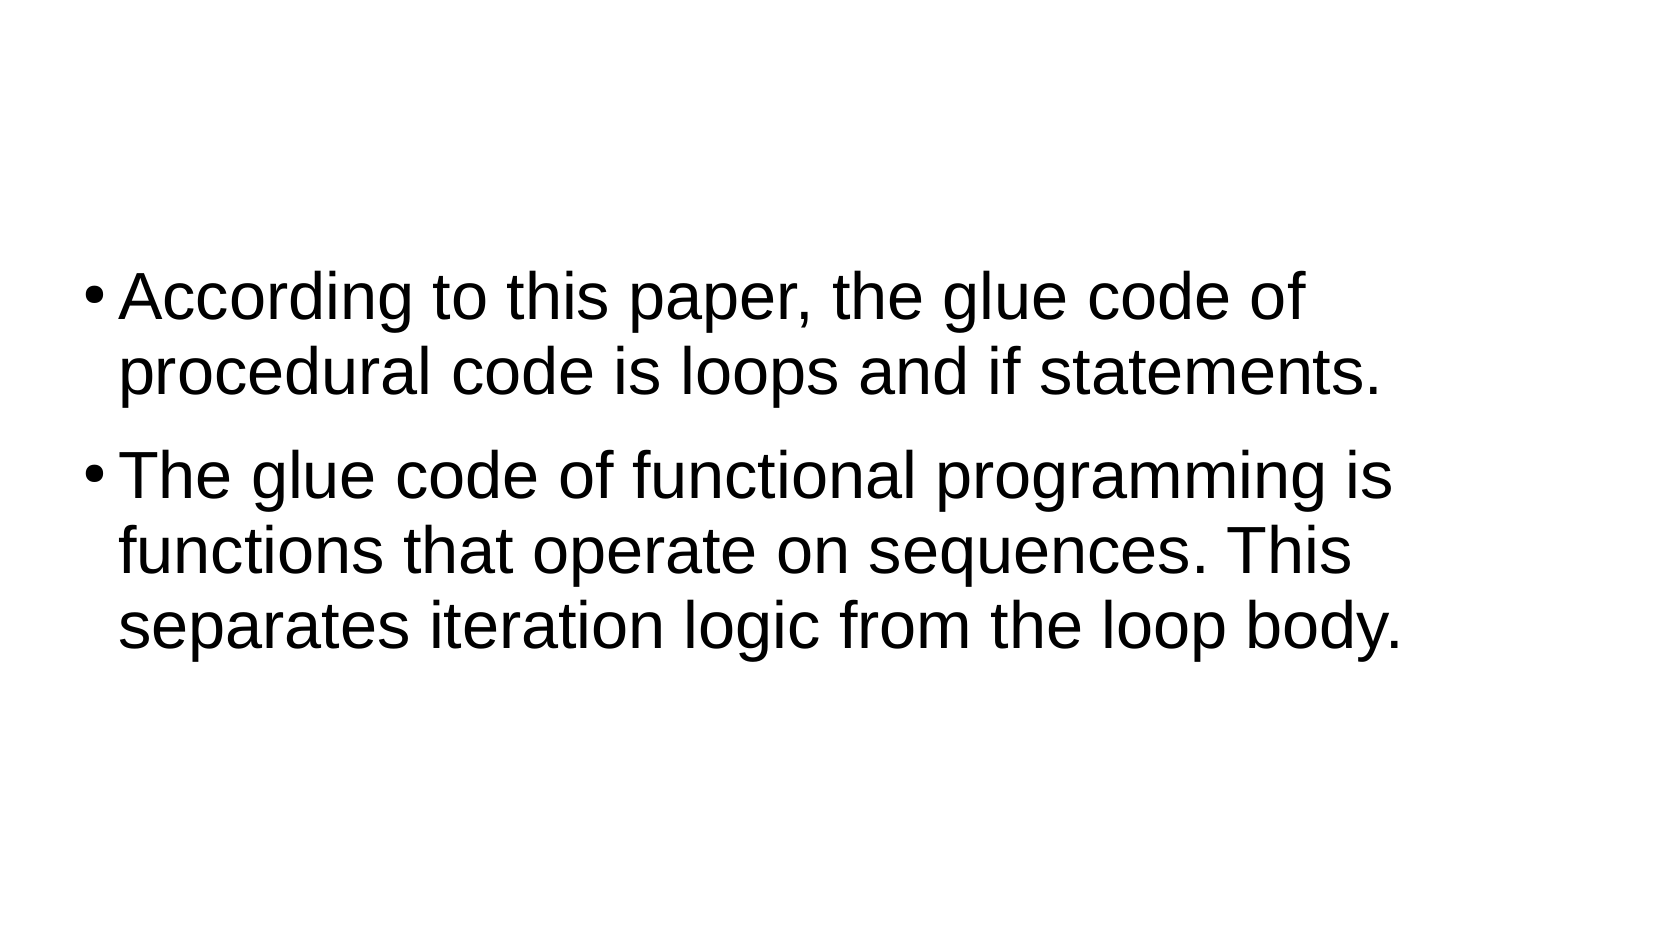

# According to this paper, the glue code of procedural code is loops and if statements.
The glue code of functional programming is functions that operate on sequences. This separates iteration logic from the loop body.